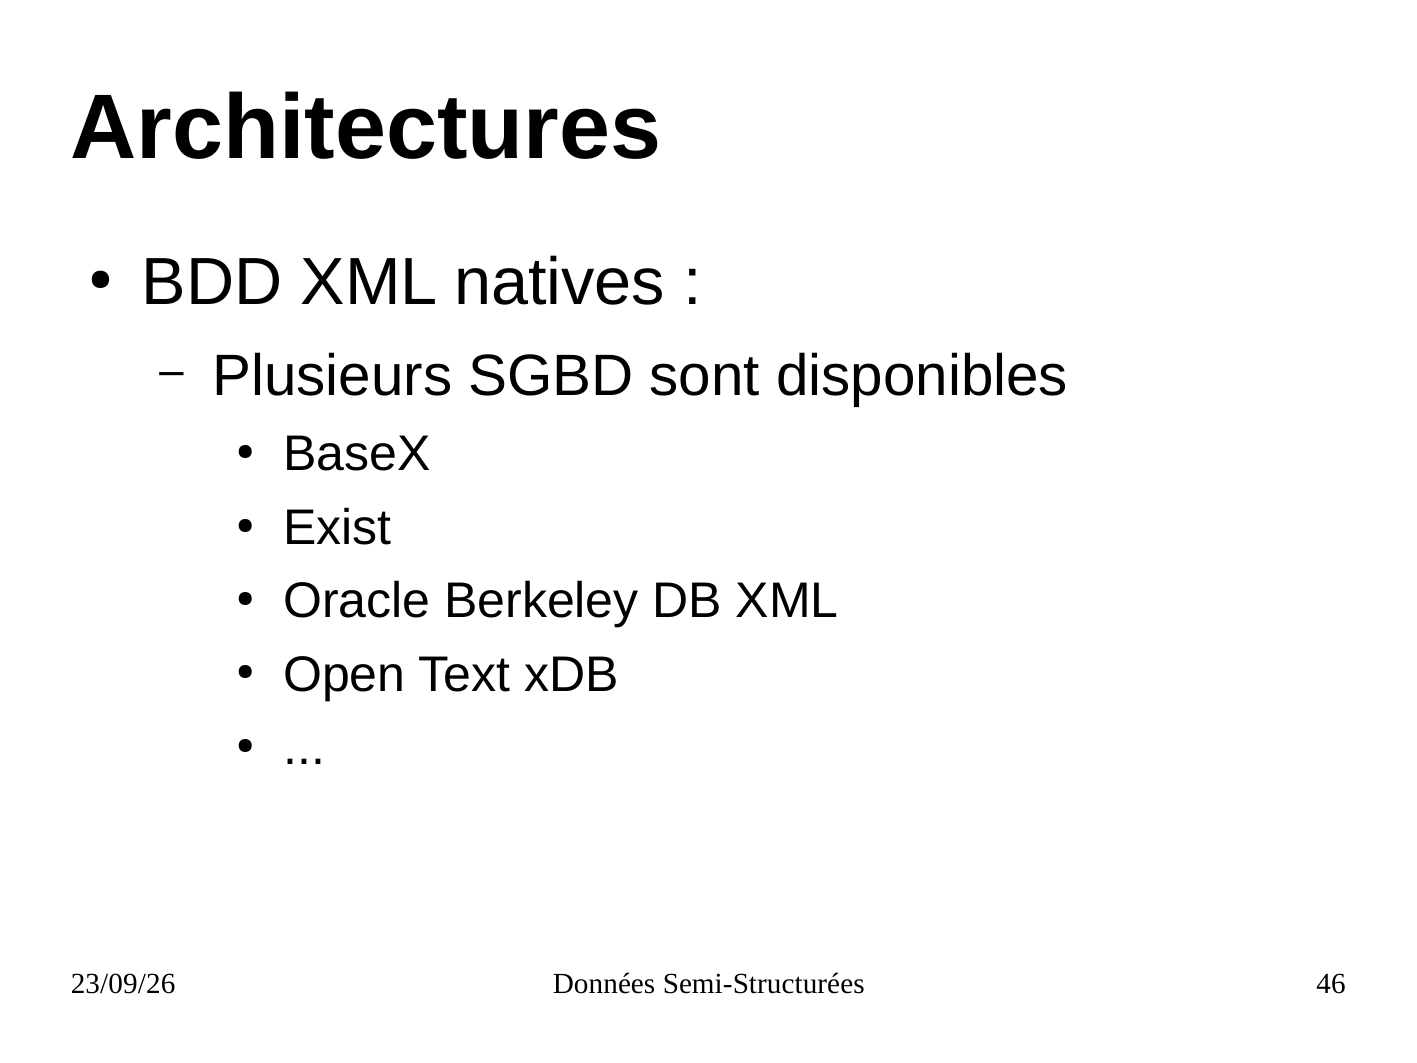

# Architectures
BDD XML natives :
Plusieurs SGBD sont disponibles
BaseX
Exist
Oracle Berkeley DB XML
Open Text xDB
...
Données Semi-Structurées
46